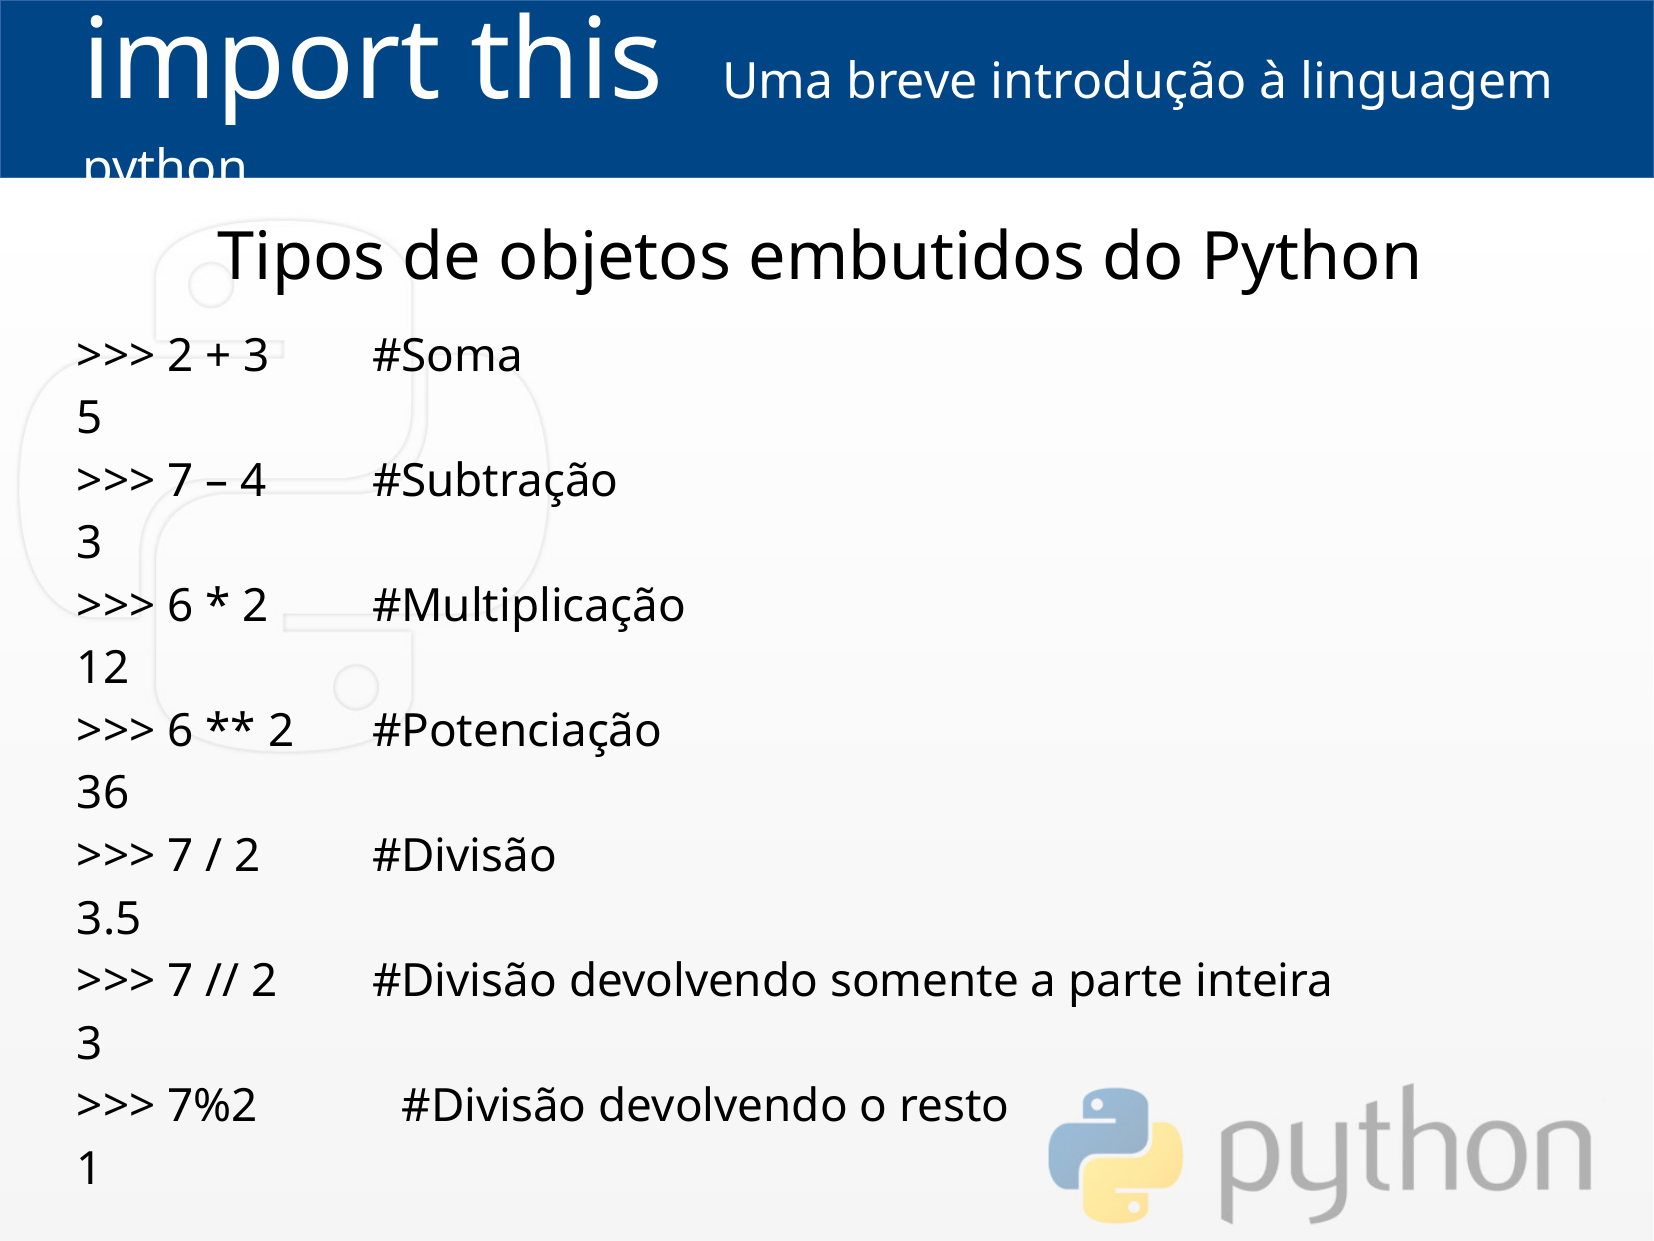

import this Uma breve introdução à linguagem python
Tipos de objetos embutidos do Python
# >>> 2 + 3 		#Soma
5
>>> 7 – 4		#Subtração
3
>>> 6 * 2		#Multiplicação
12
>>> 6 ** 2		#Potenciação
36
>>> 7 / 2		#Divisão
3.5
>>> 7 // 2		#Divisão devolvendo somente a parte inteira
3
>>> 7%2 #Divisão devolvendo o resto
1